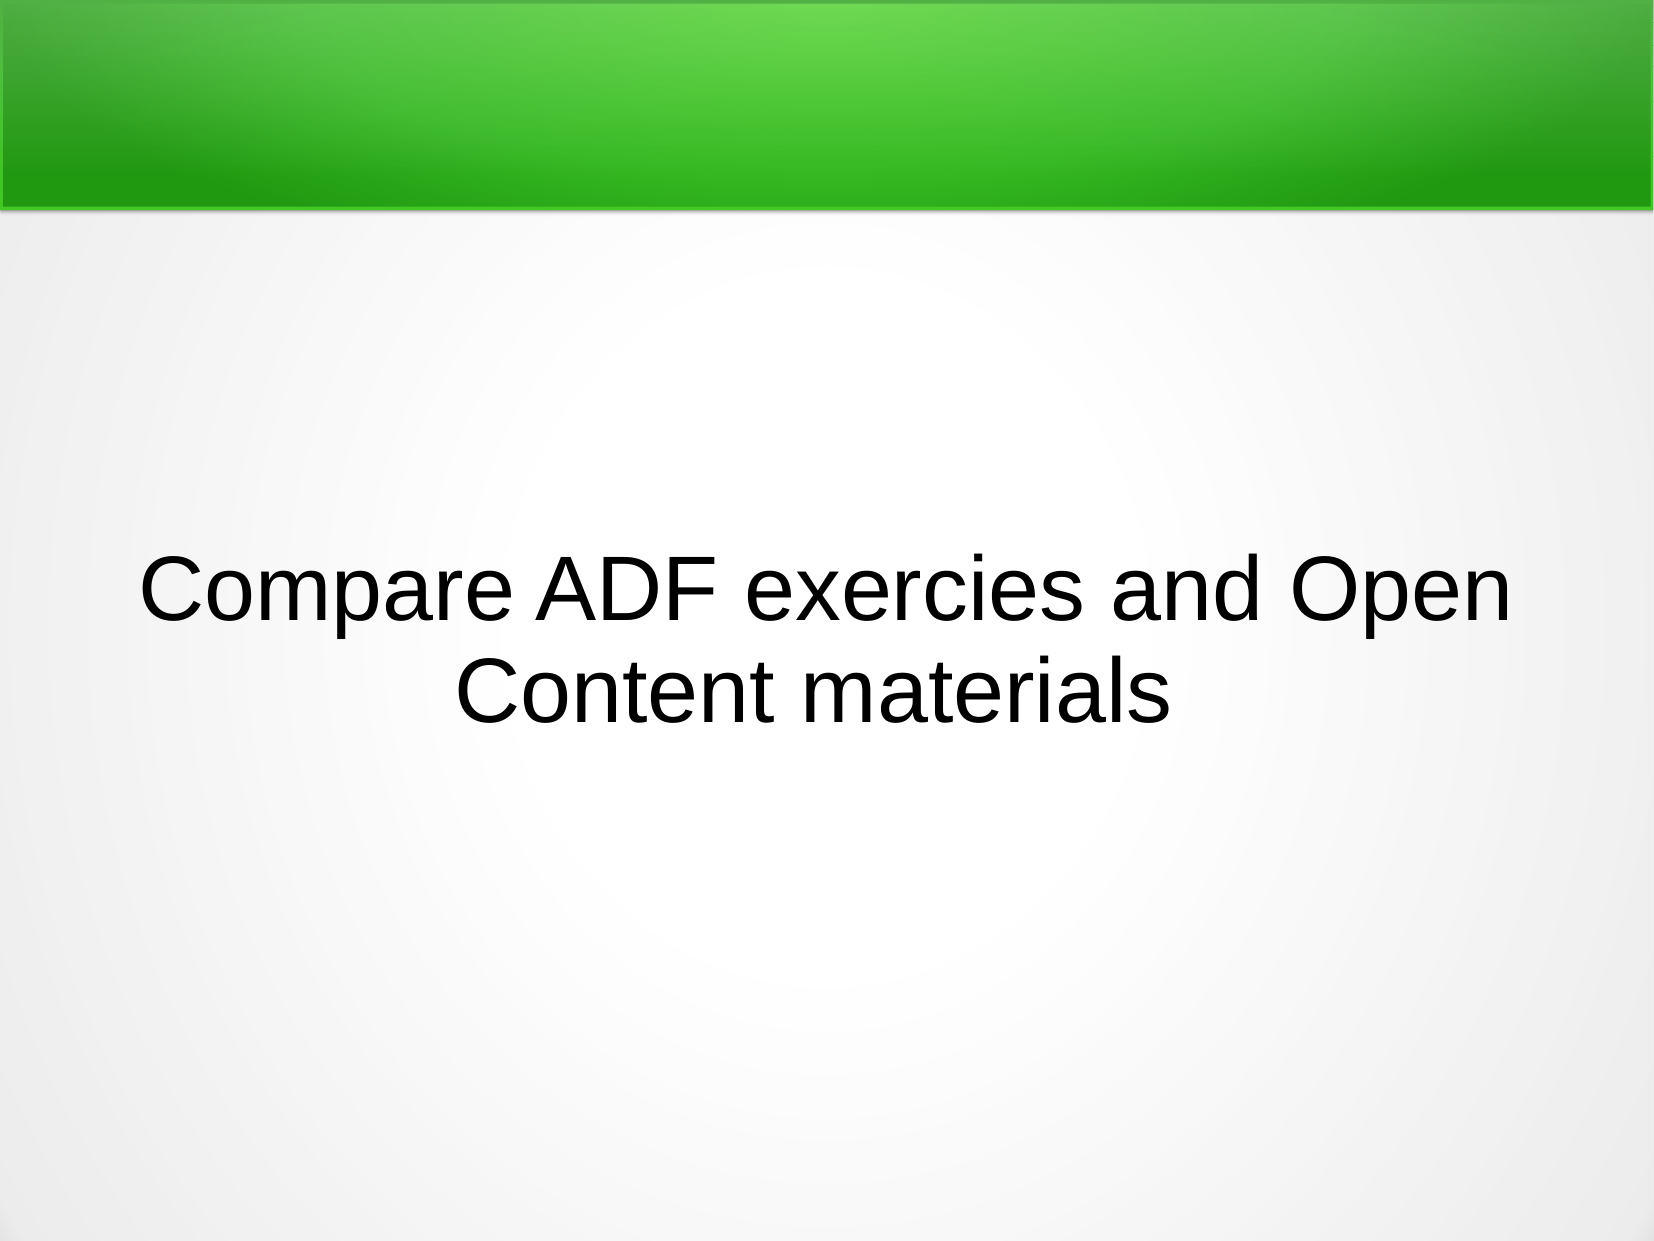

# Compare ADF exercies and Open Content materials